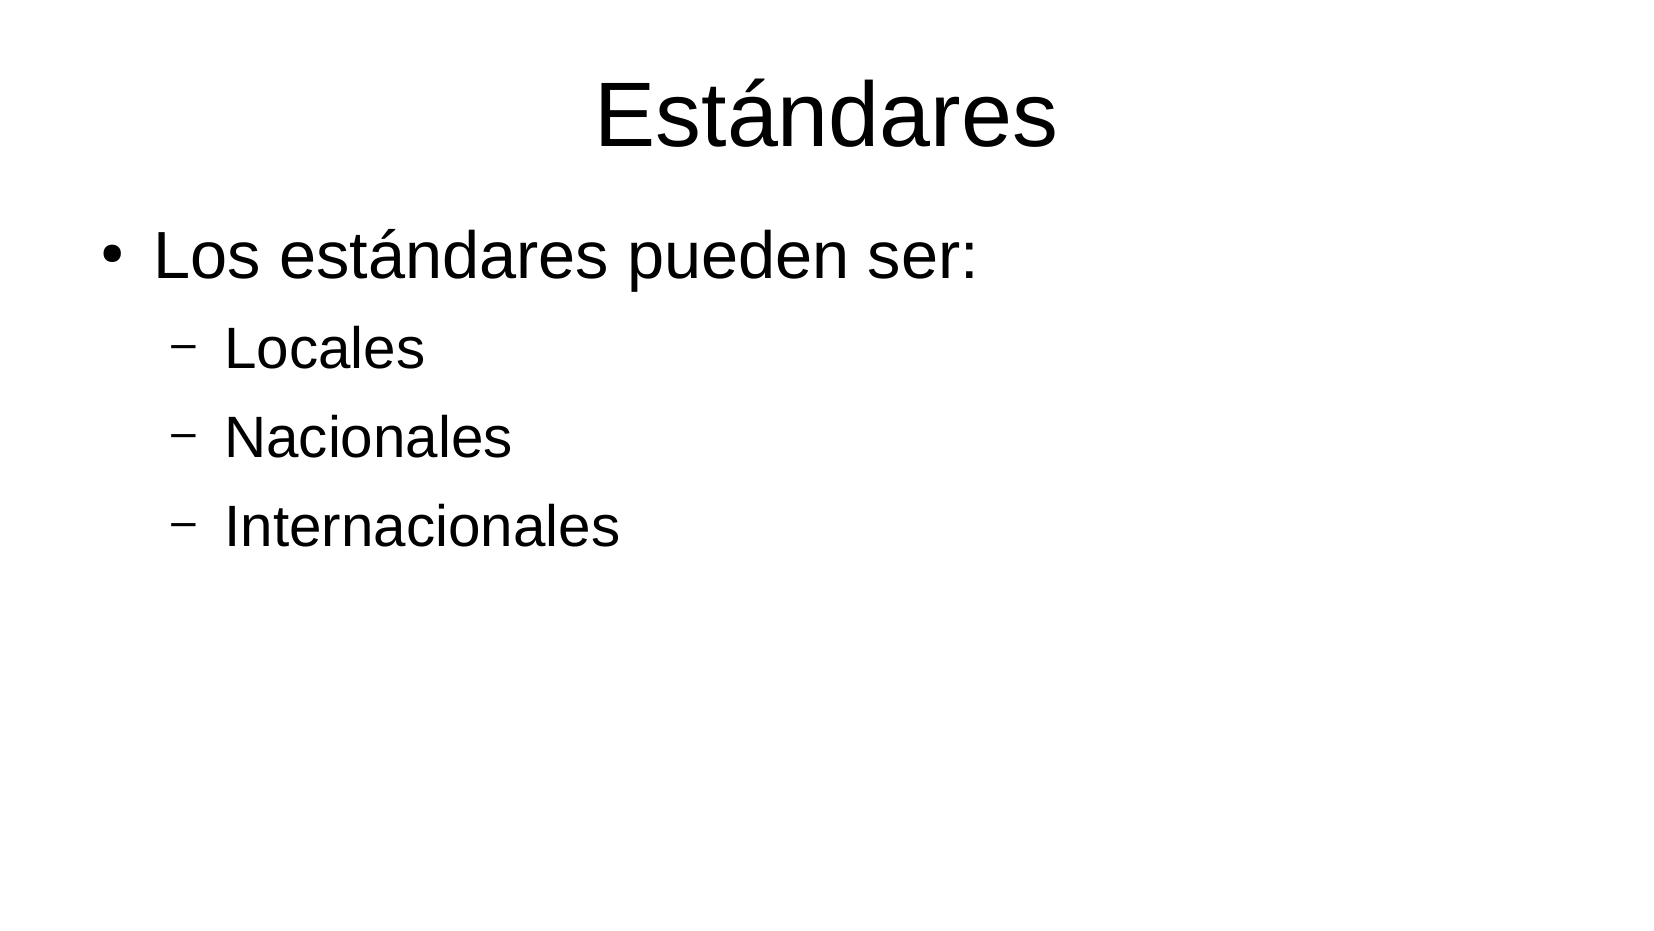

# Estándares
Los estándares pueden ser:
Locales
Nacionales
Internacionales